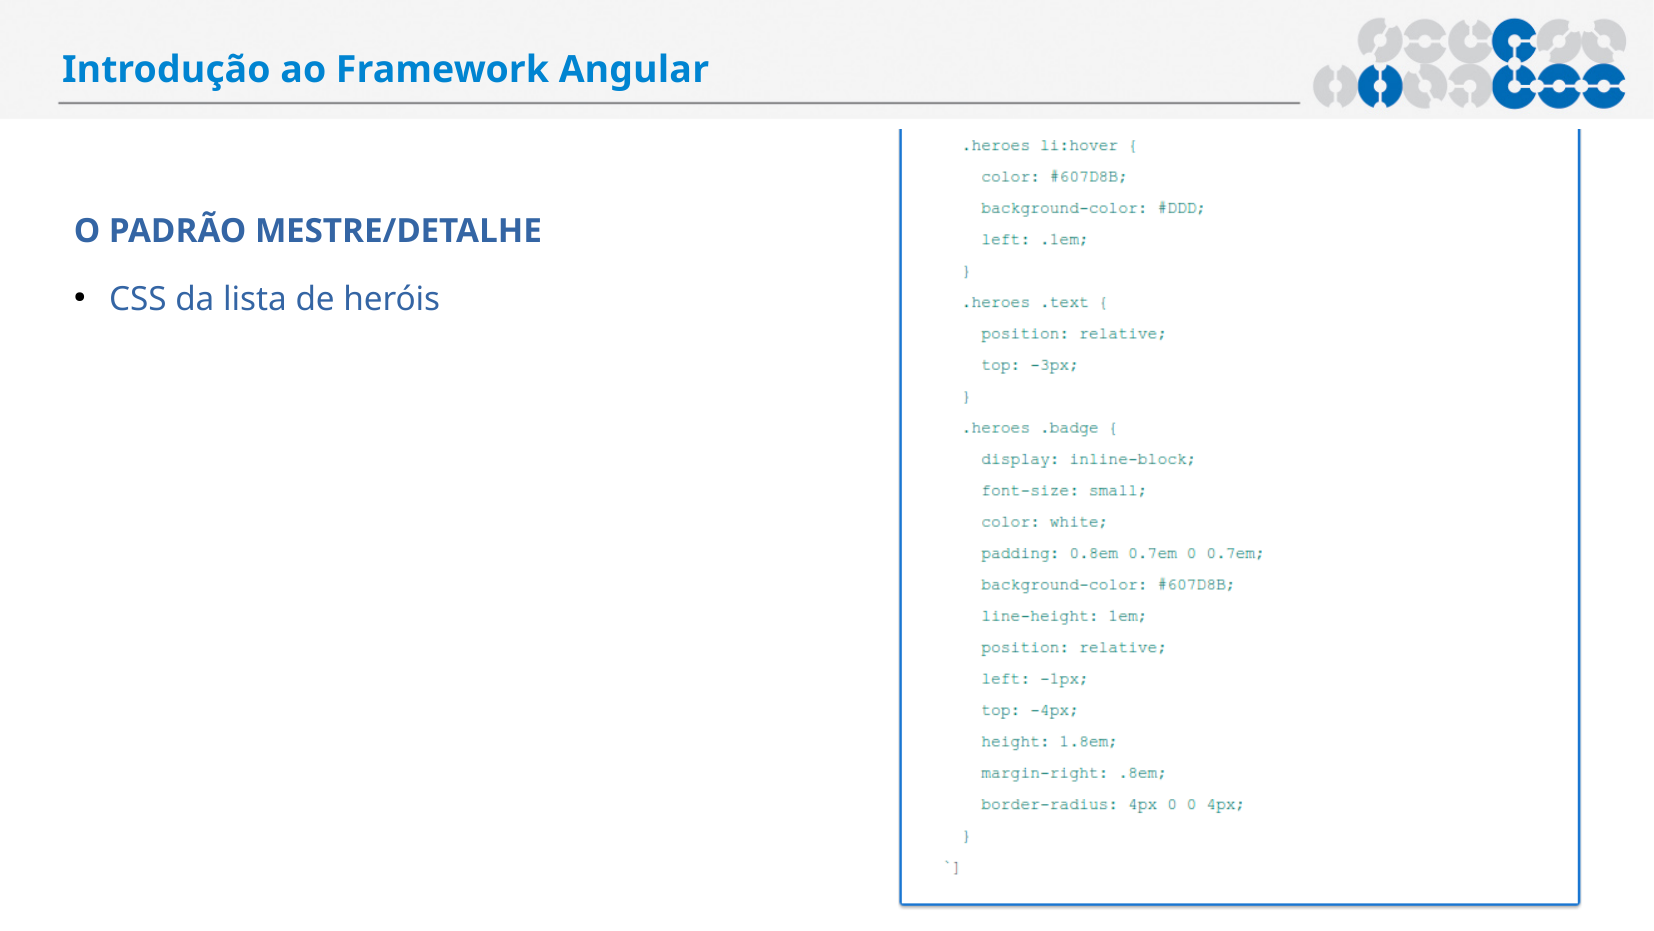

Introdução ao Framework Angular
O PADRÃO MESTRE/DETALHE
CSS da lista de heróis